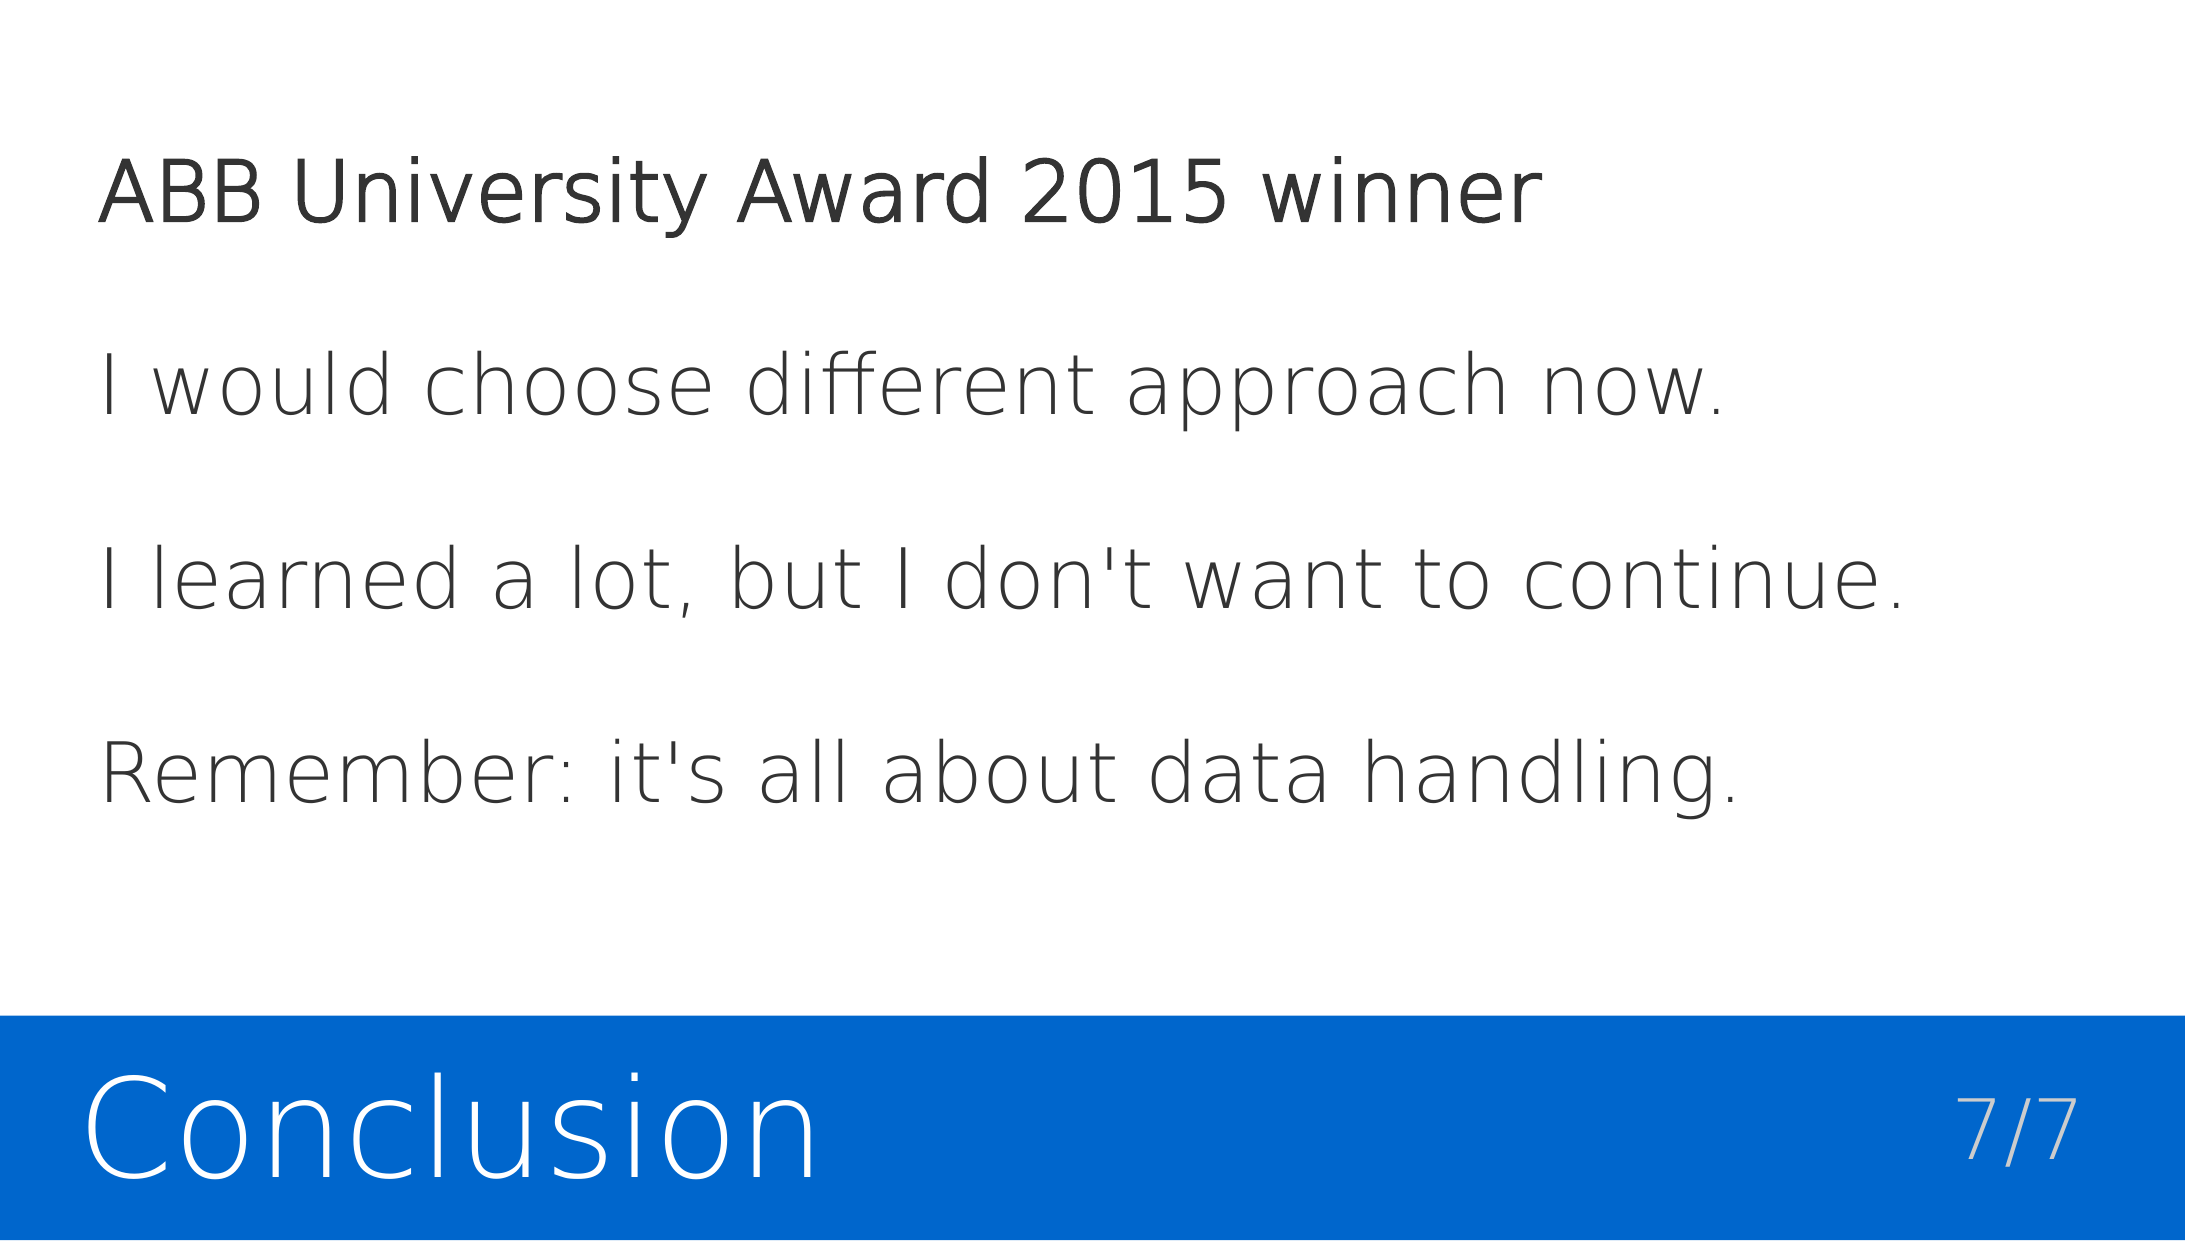

ABB University Award 2015 winner
I would choose different approach now.
I learned a lot, but I don't want to continue.
Remember: it's all about data handling.
Conclusion
7/7